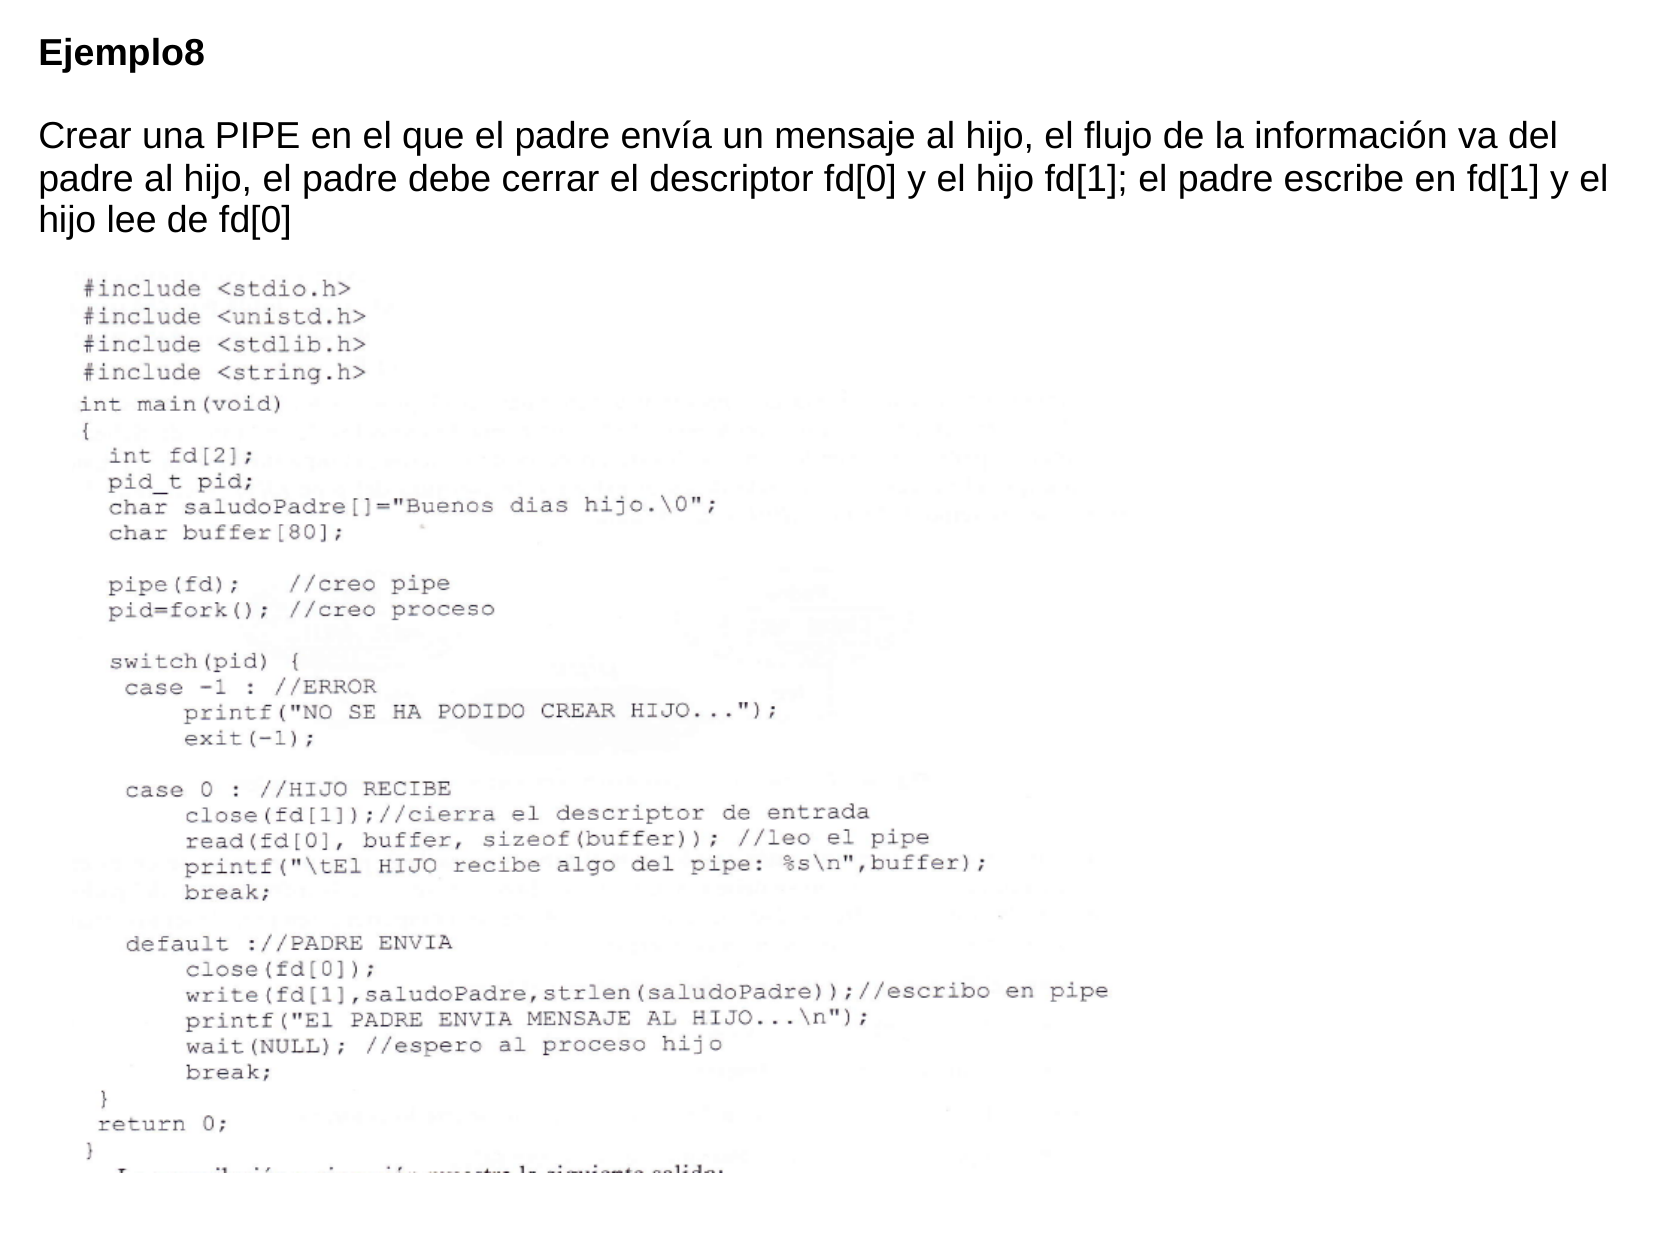

Ejemplo8
Crear una PIPE en el que el padre envía un mensaje al hijo, el flujo de la información va del padre al hijo, el padre debe cerrar el descriptor fd[0] y el hijo fd[1]; el padre escribe en fd[1] y el hijo lee de fd[0]